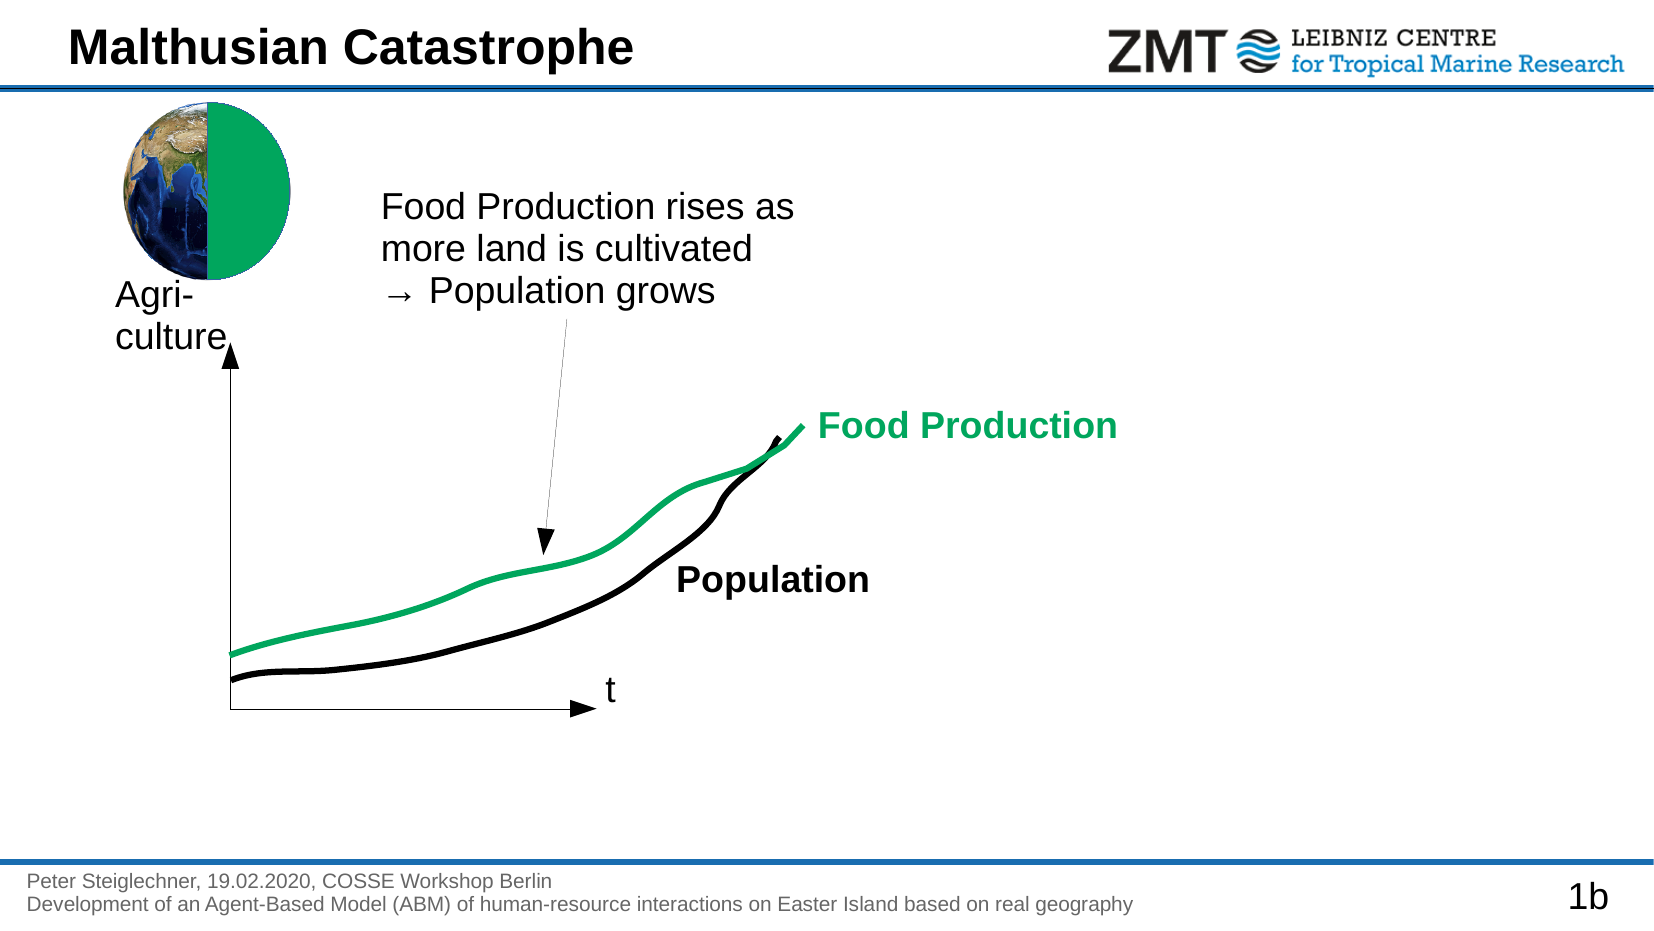

Malthusian Catastrophe
Food Production rises as more land is cultivated
→ Population grows
Agri-
culture
Food Production
Population
t
1b